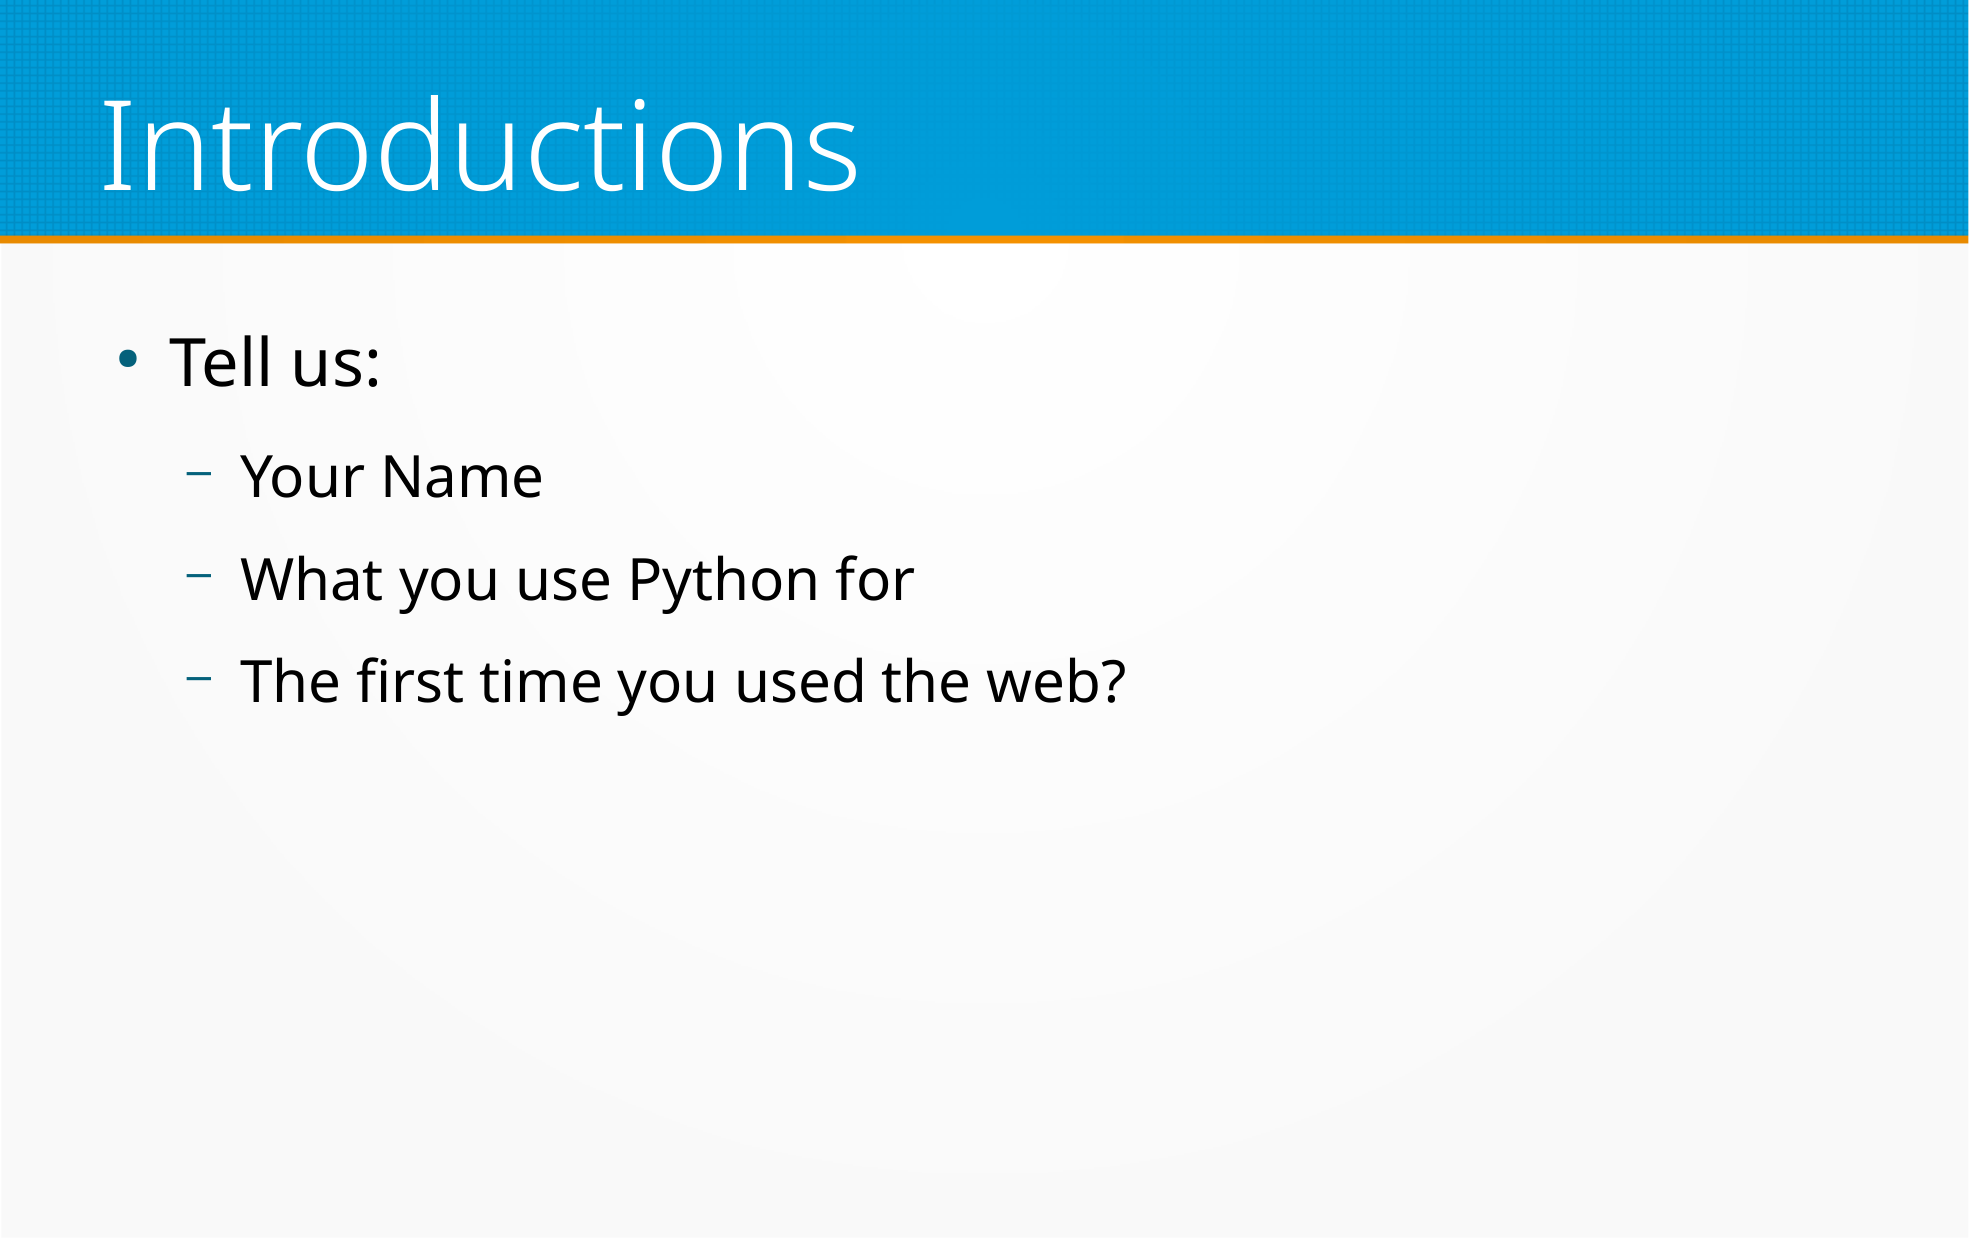

# Introductions
Tell us:
Your Name
What you use Python for
The first time you used the web?